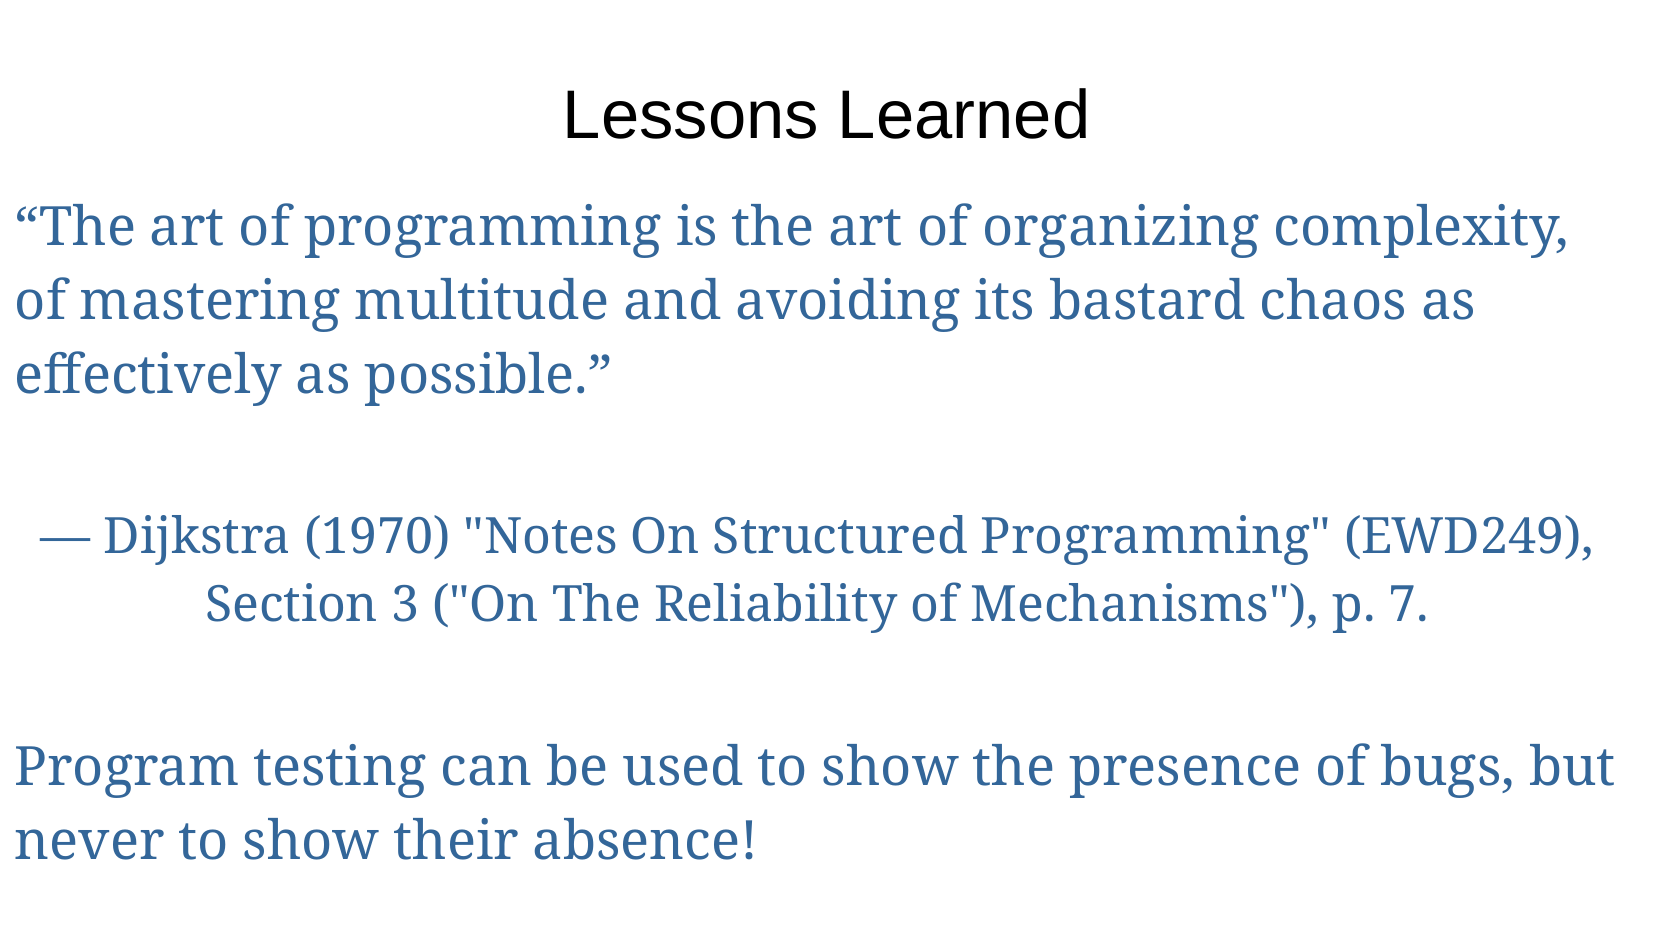

# Lessons Learned
“The art of programming is the art of organizing complexity, of mastering multitude and avoiding its bastard chaos as effectively as possible.”
— Dijkstra (1970) "Notes On Structured Programming" (EWD249), Section 3 ("On The Reliability of Mechanisms"), p. 7.
Program testing can be used to show the presence of bugs, but never to show their absence!
— Dijkstra (1970) "Notes On Structured Programming" (EWD249), Section 3 ("On The Reliability of Mechanisms"), corollary at the end.